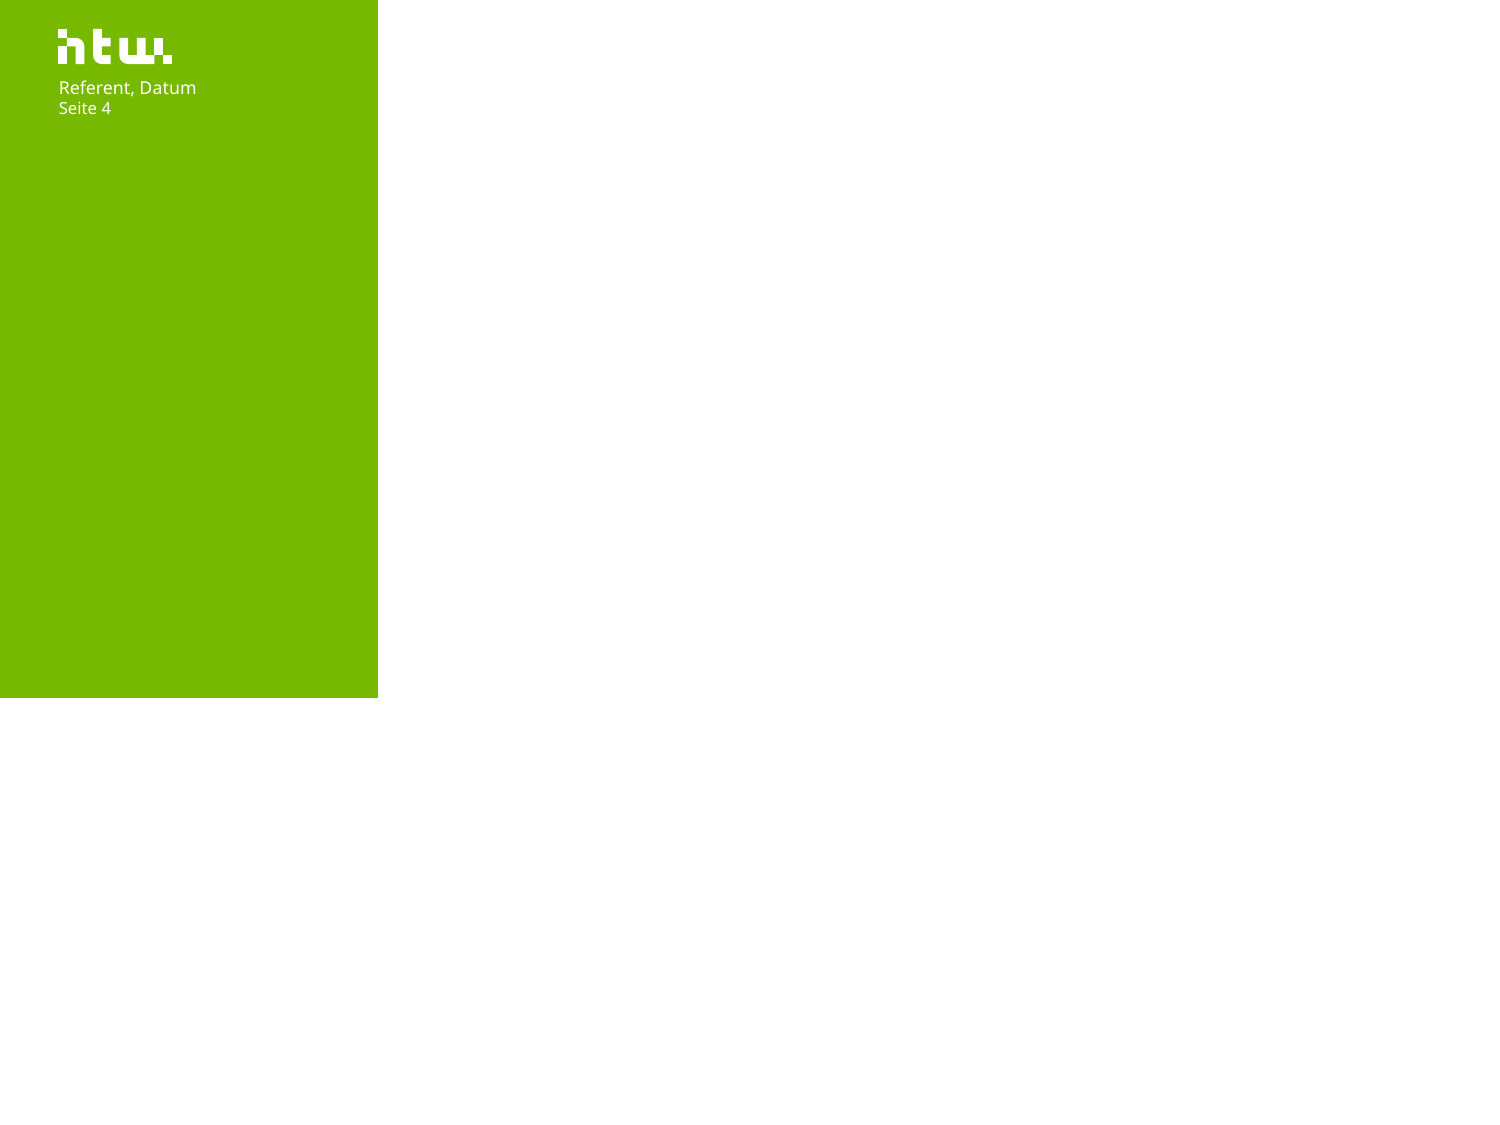

# Kooperieren mit der HTW Berlin
Referent, Datum
© DOM publishers
© Philipp Meuser